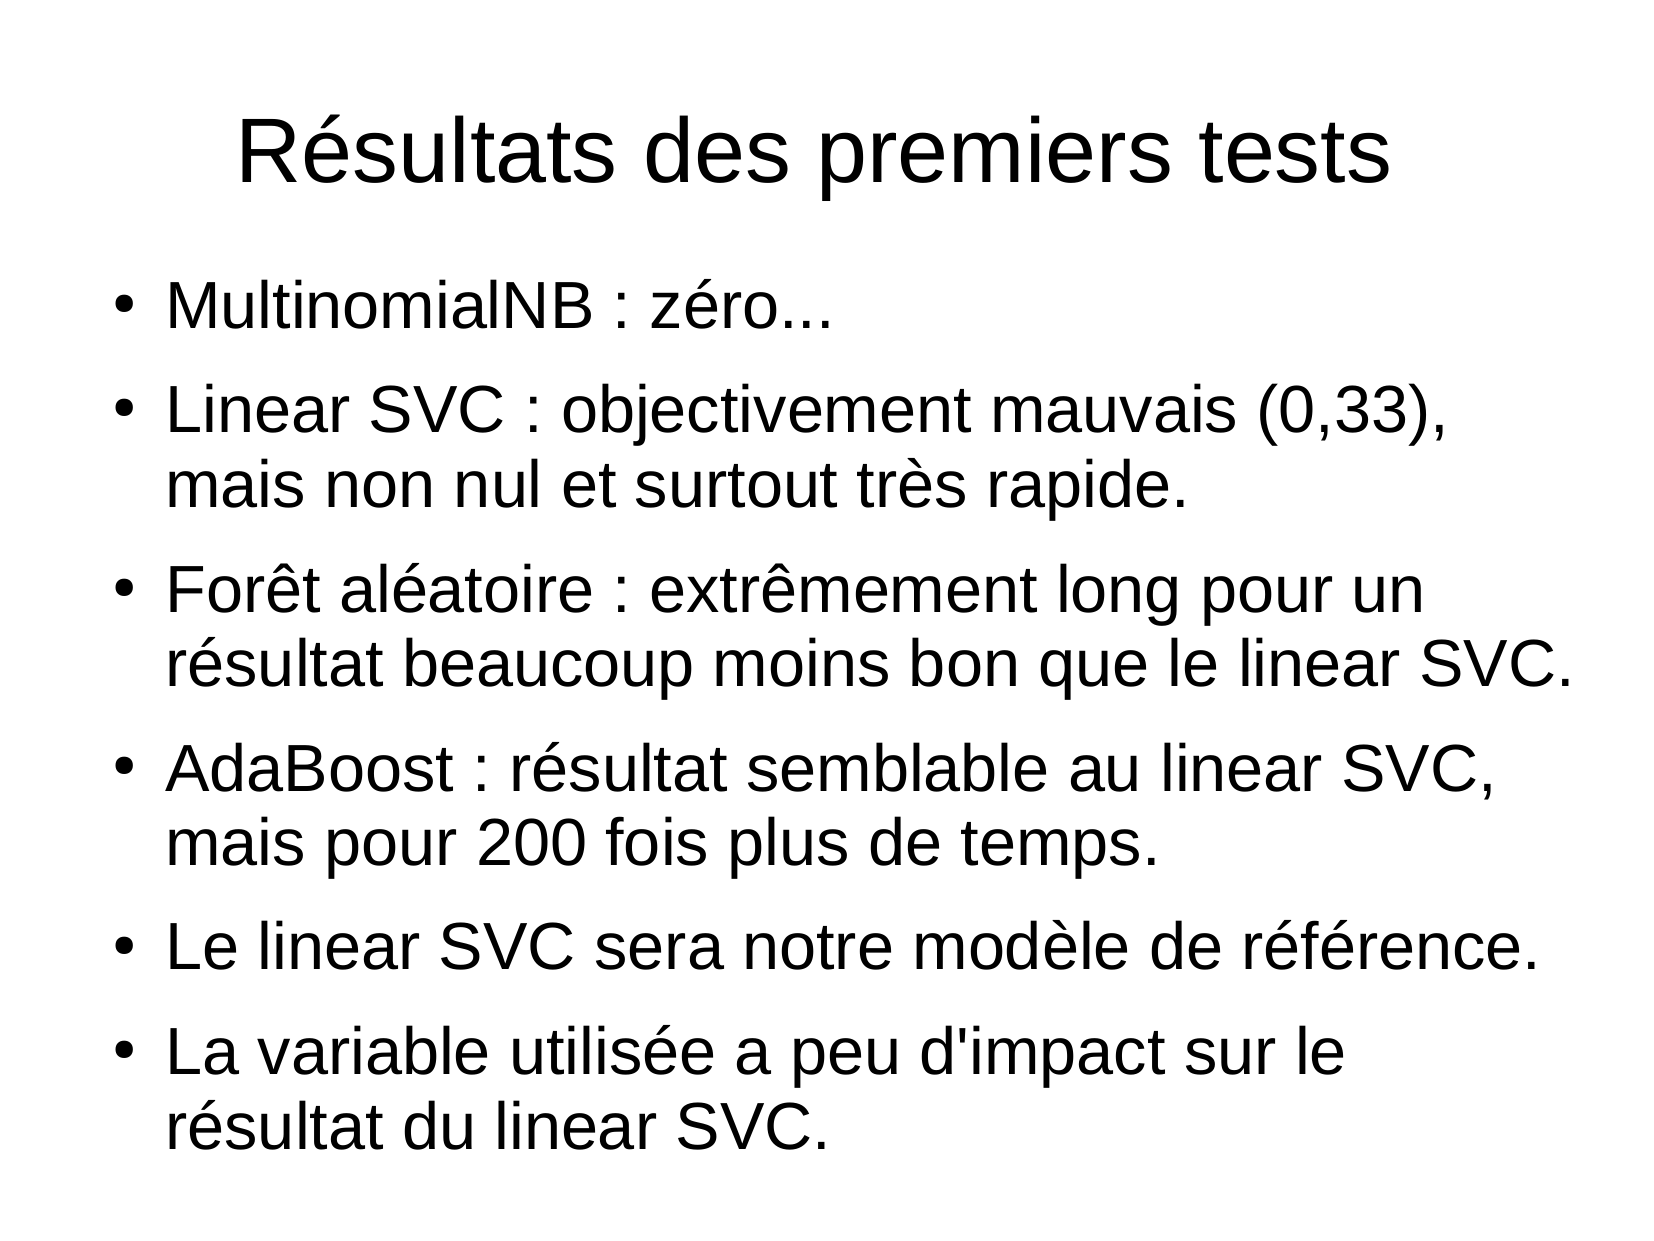

# Résultats des premiers tests
MultinomialNB : zéro...
Linear SVC : objectivement mauvais (0,33), mais non nul et surtout très rapide.
Forêt aléatoire : extrêmement long pour un résultat beaucoup moins bon que le linear SVC.
AdaBoost : résultat semblable au linear SVC, mais pour 200 fois plus de temps.
Le linear SVC sera notre modèle de référence.
La variable utilisée a peu d'impact sur le résultat du linear SVC.